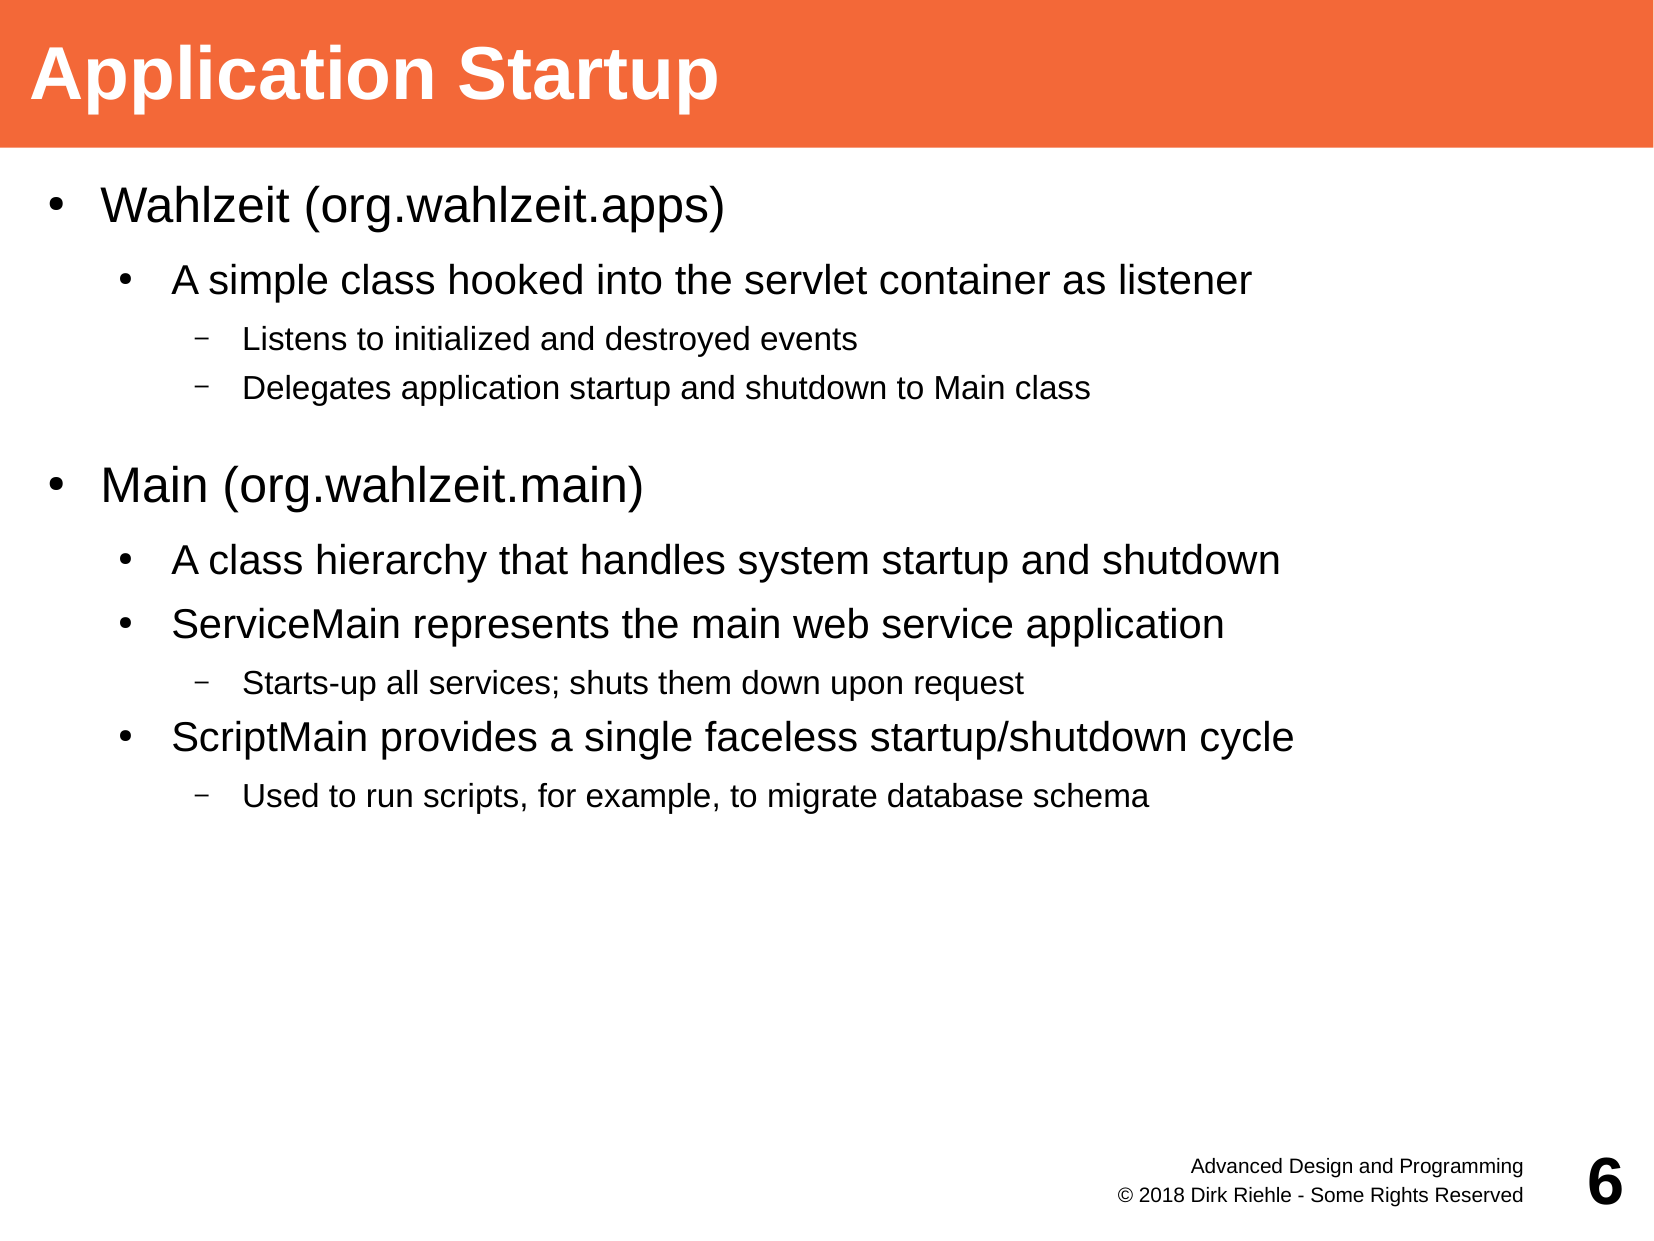

# Application Startup
Wahlzeit (org.wahlzeit.apps)
A simple class hooked into the servlet container as listener
Listens to initialized and destroyed events
Delegates application startup and shutdown to Main class
Main (org.wahlzeit.main)
A class hierarchy that handles system startup and shutdown
ServiceMain represents the main web service application
Starts-up all services; shuts them down upon request
ScriptMain provides a single faceless startup/shutdown cycle
Used to run scripts, for example, to migrate database schema
Advanced Design and Programming
6
© 2018 Dirk Riehle - Some Rights Reserved